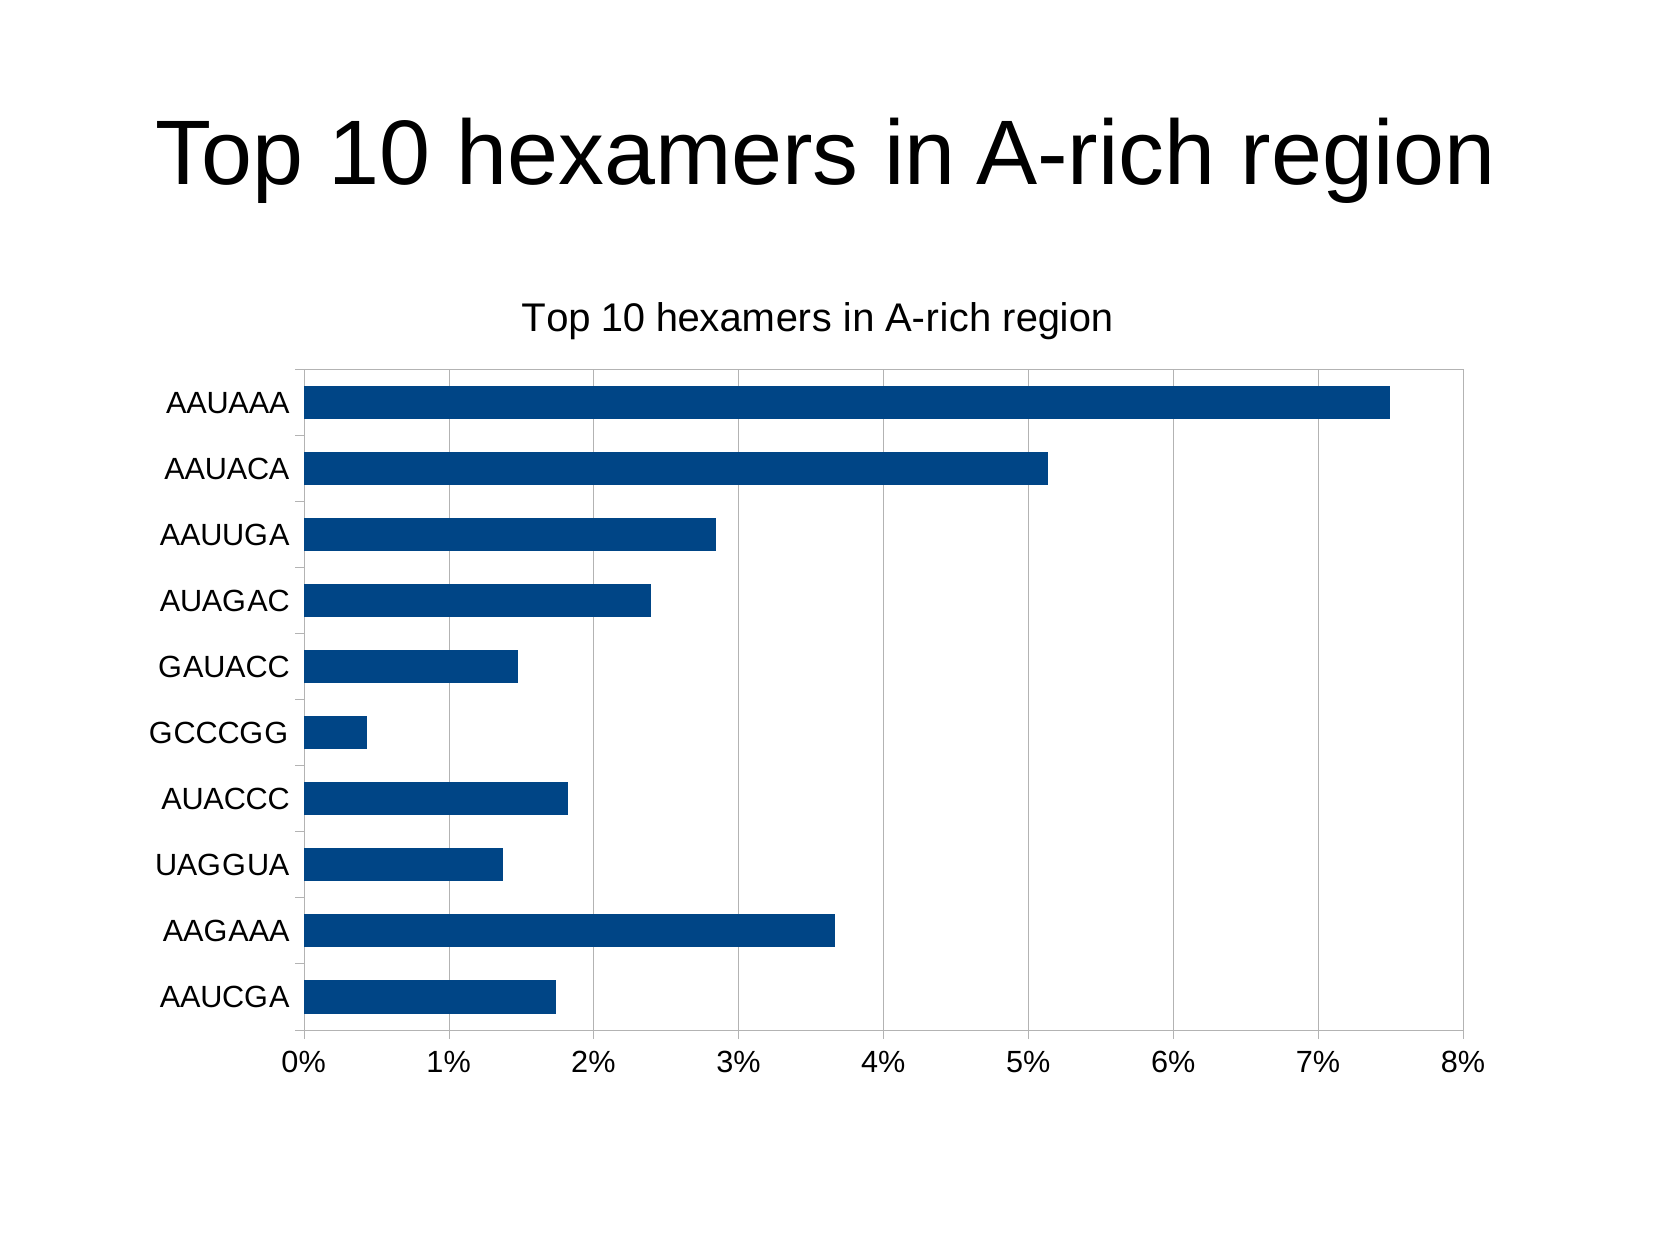

# Top 10 hexamers in A-rich region
### Chart: Top 10 hexamers in A-rich region
| Category | Column M |
|---|---|
| AAUAAA | 0.0749414519906323 |
| AAUACA | 0.0513549682167949 |
| AAUUGA | 0.0284376045500167 |
| AUAGAC | 0.023921043827367 |
| GAUACC | 0.0147206423553028 |
| GCCCGG | 0.00434928069588491 |
| AUACCC | 0.0182335229173637 |
| UAGGUA | 0.013716962194714 |
| AAGAAA | 0.0366343258614921 |
| AAUCGA | 0.0173971227835396 |